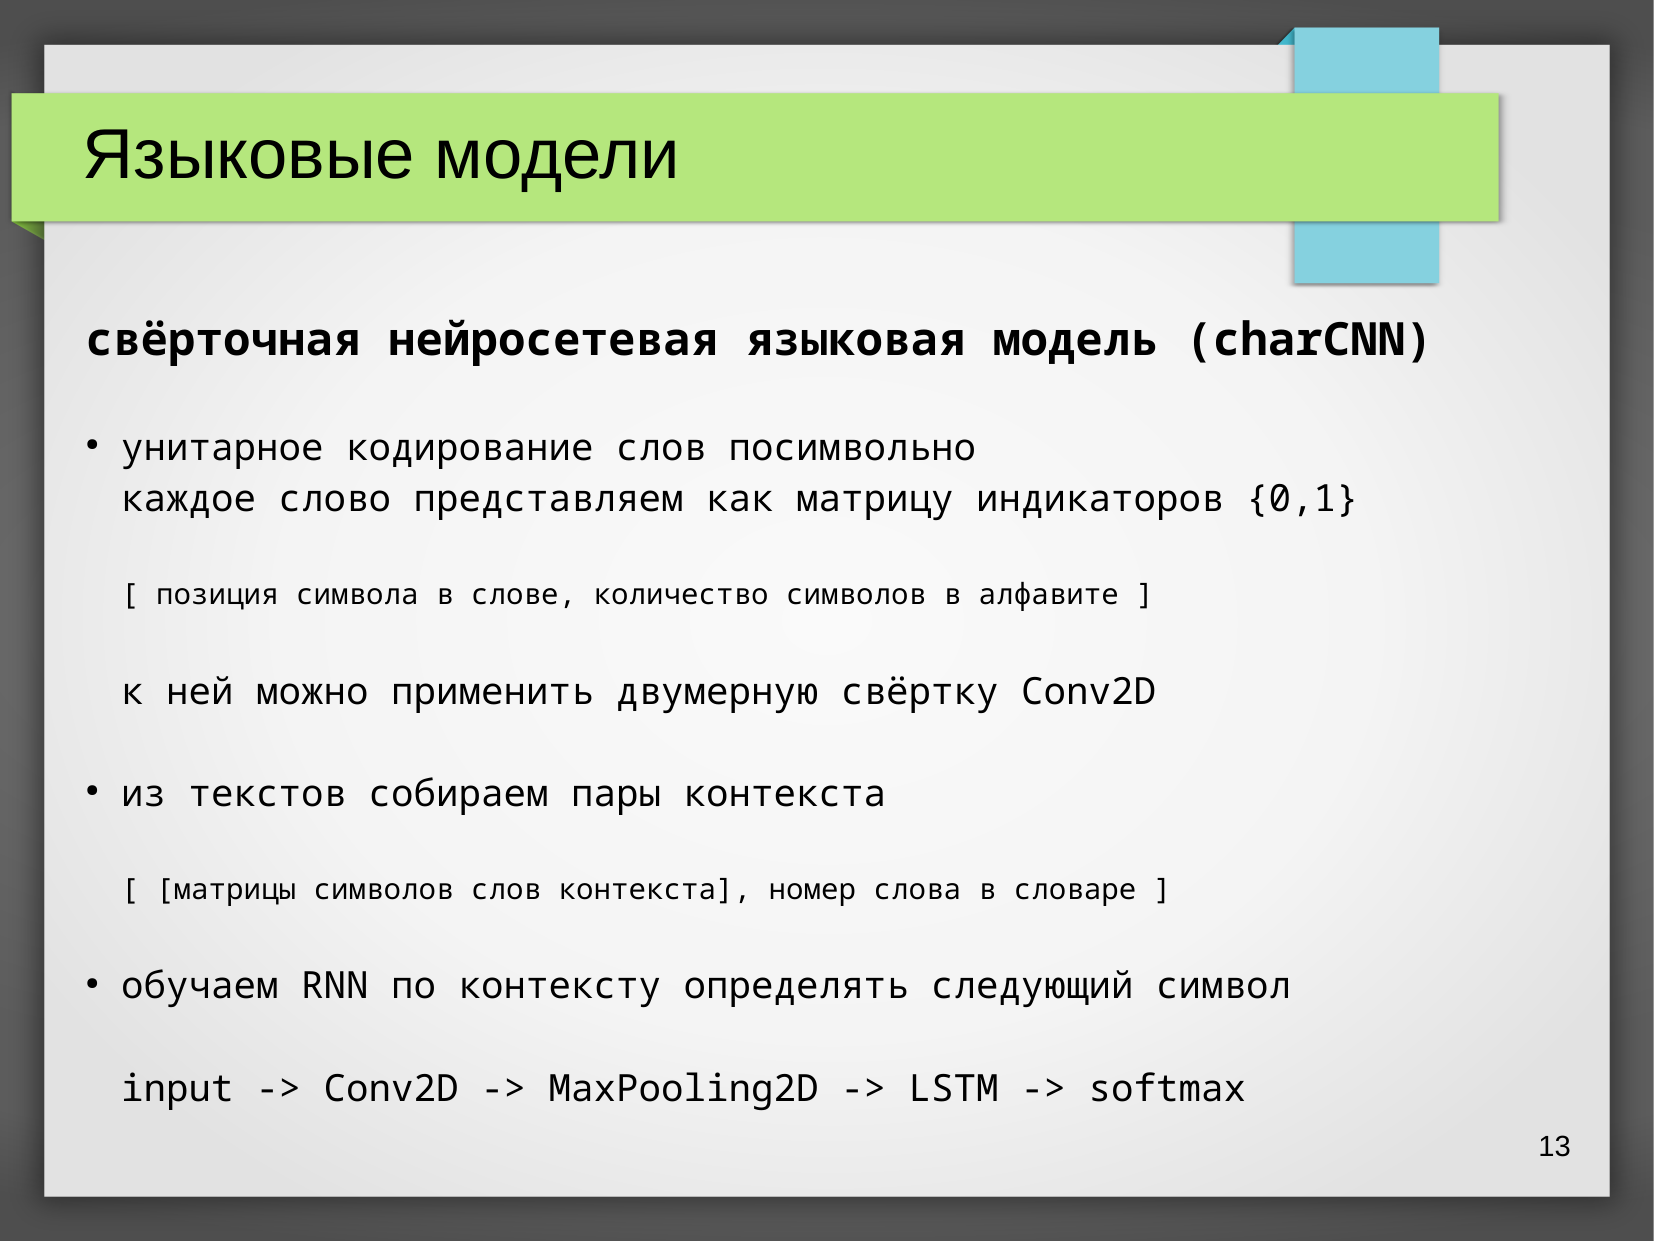

# Языковые модели
свёрточная нейросетевая языковая модель (charCNN)
унитарное кодирование слов посимвольно
каждое слово представляем как матрицу индикаторов {0,1}
[ позиция символа в слове, количество символов в алфавите ]
к ней можно применить двумерную свёртку Conv2D
из текстов собираем пары контекста
[ [матрицы символов слов контекста], номер слова в словаре ]
обучаем RNN по контексту определять следующий символ
input -> Conv2D -> MaxPooling2D -> LSTM -> softmax
13